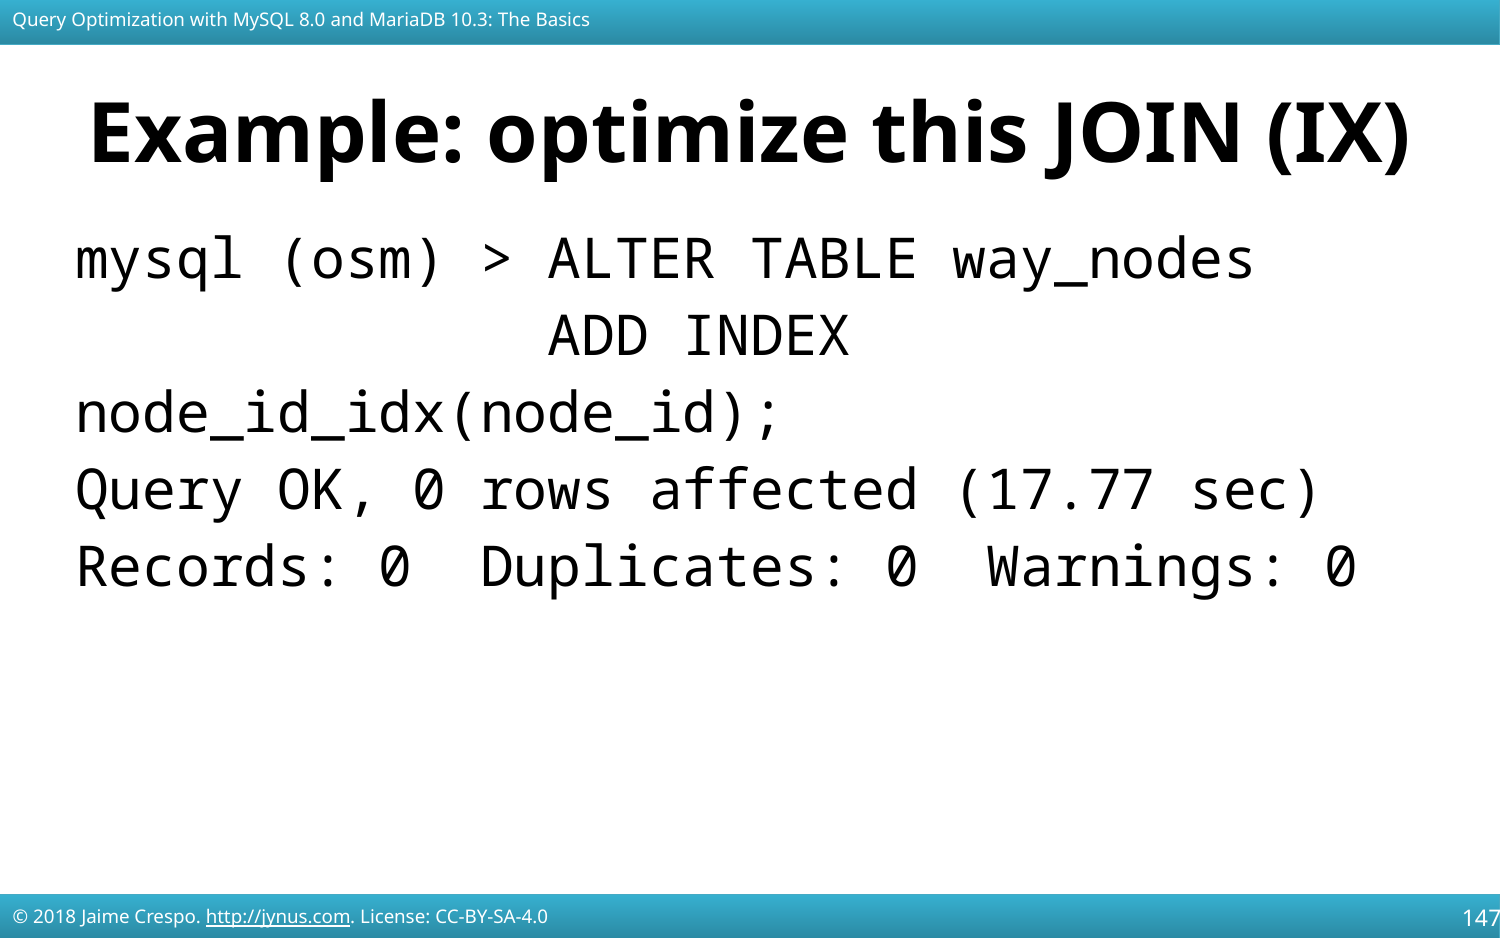

# Example: optimize this JOIN (IX)
mysql (osm) > ALTER TABLE way_nodes
 ADD INDEX node_id_idx(node_id);
Query OK, 0 rows affected (17.77 sec)
Records: 0 Duplicates: 0 Warnings: 0